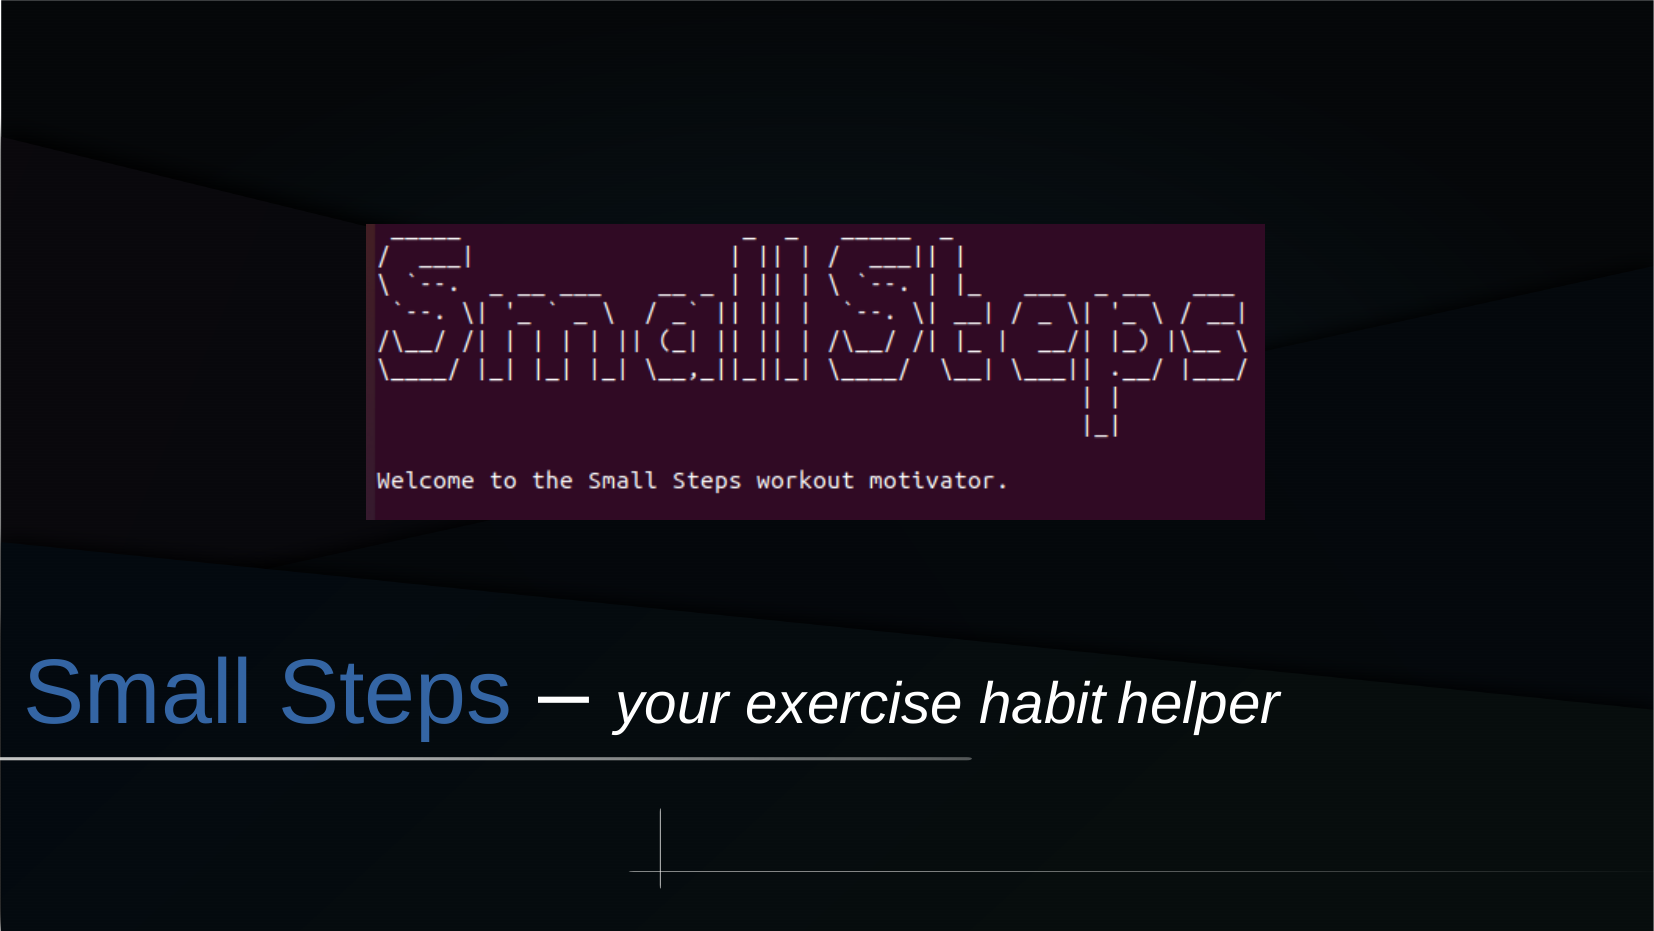

# Small Steps – your exercise habit helper